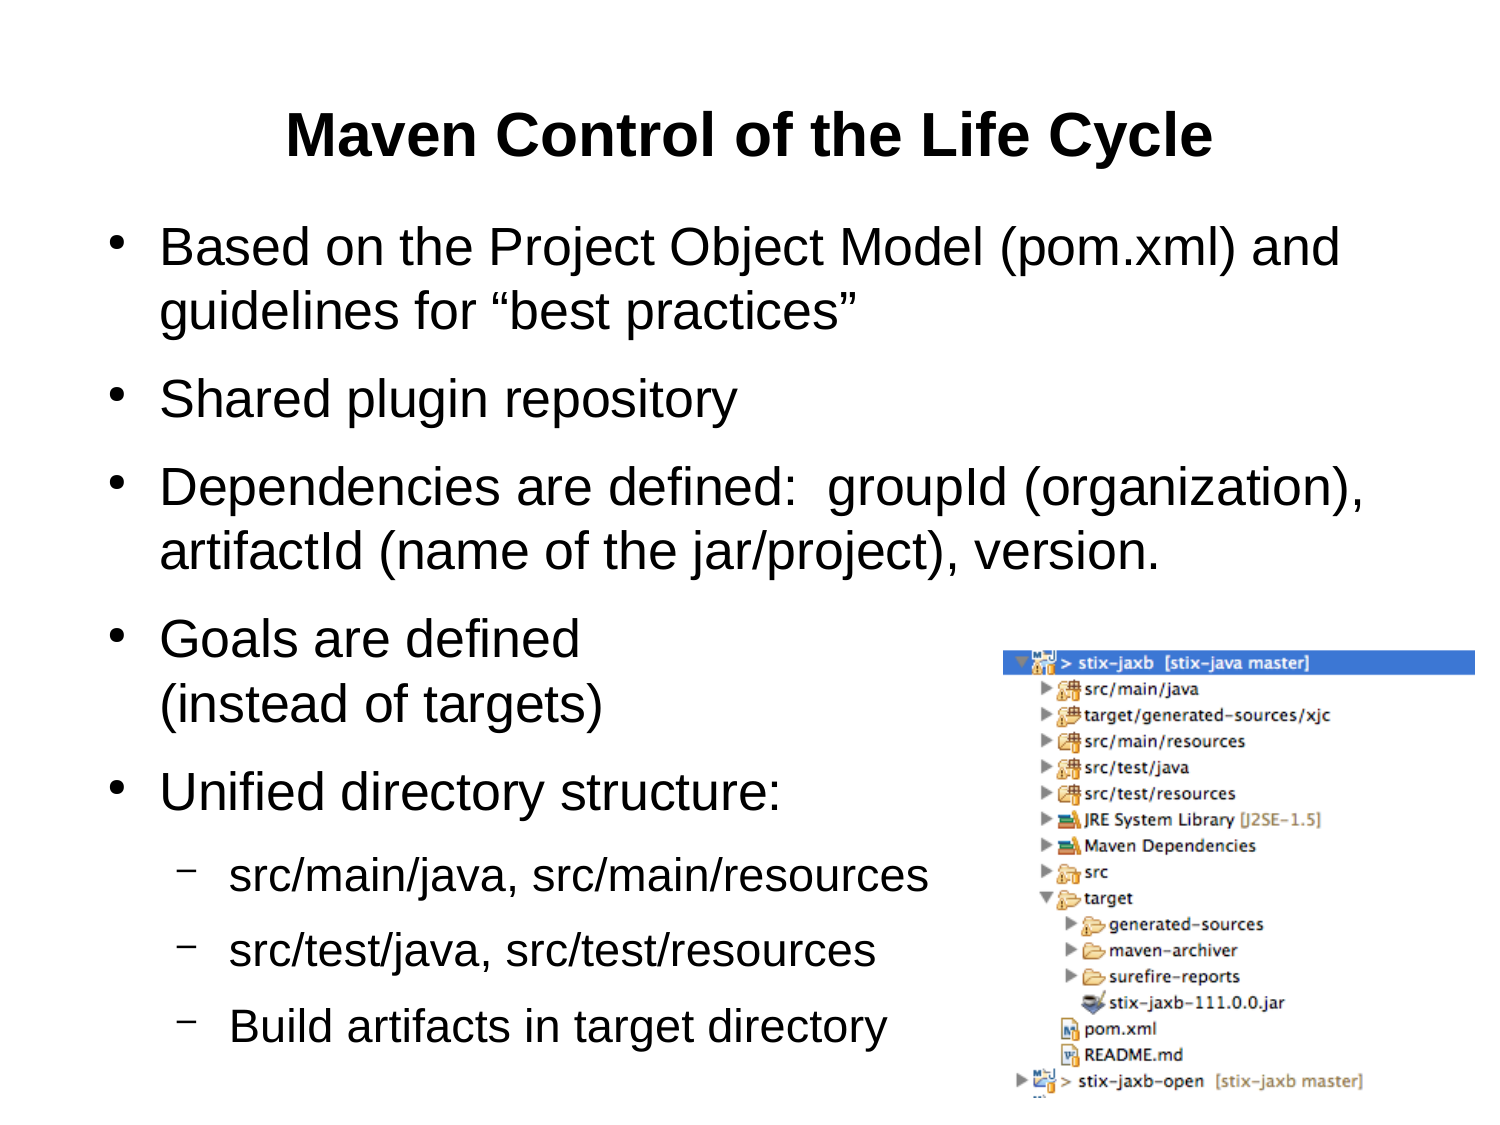

# Maven Control of the Life Cycle
Based on the Project Object Model (pom.xml) and guidelines for “best practices”
Shared plugin repository
Dependencies are defined: groupId (organization), artifactId (name of the jar/project), version.
Goals are defined
(instead of targets)
Unified directory structure:
src/main/java, src/main/resources
src/test/java, src/test/resources
Build artifacts in target directory